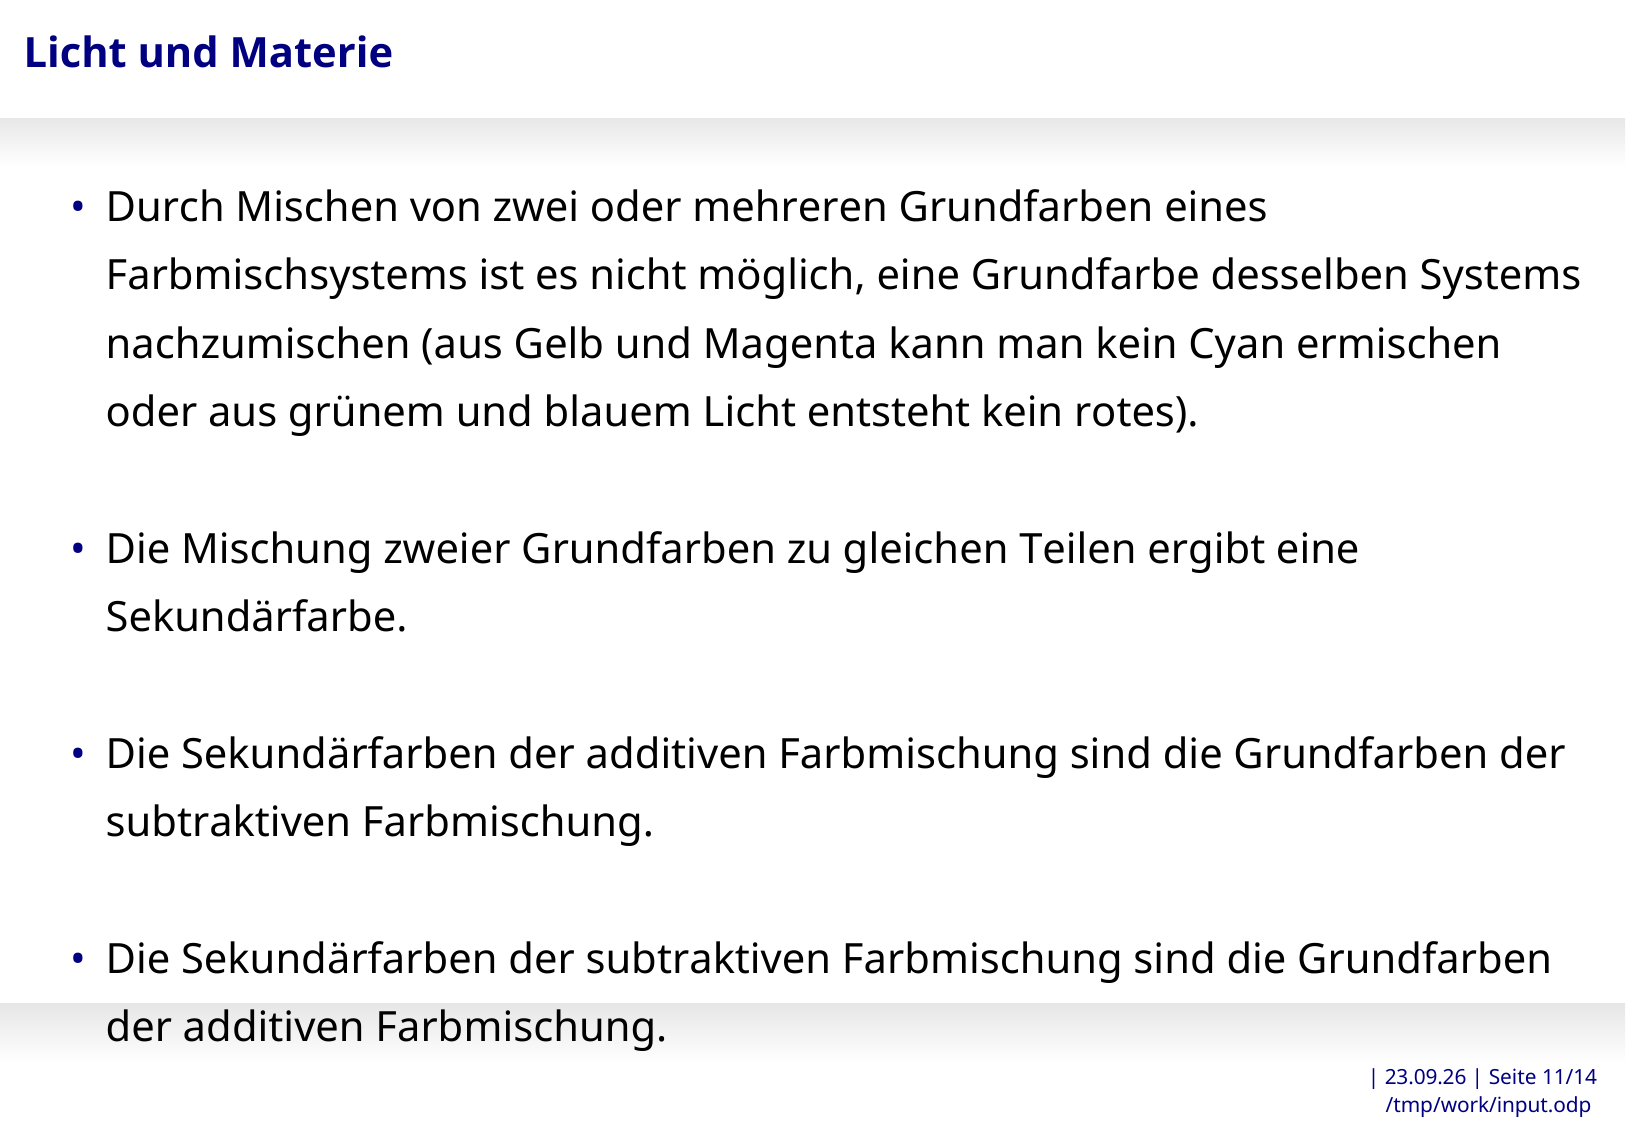

# Licht und Materie
Durch Mischen von zwei oder mehreren Grundfarben eines Farbmischsystems ist es nicht möglich, eine Grundfarbe desselben Systems nachzumischen (aus Gelb und Magenta kann man kein Cyan ermischen oder aus grünem und blauem Licht entsteht kein rotes).
Die Mischung zweier Grundfarben zu gleichen Teilen ergibt eine Sekundärfarbe.
Die Sekundärfarben der additiven Farbmischung sind die Grundfarben der subtraktiven Farbmischung.
Die Sekundärfarben der subtraktiven Farbmischung sind die Grundfarben der additiven Farbmischung.
Als Tertiärfarben bezeichnet man die Mischfarben, die sich ergeben, wenn drei Grundfarben zu gleichen Teilen miteinander gemischt werden.